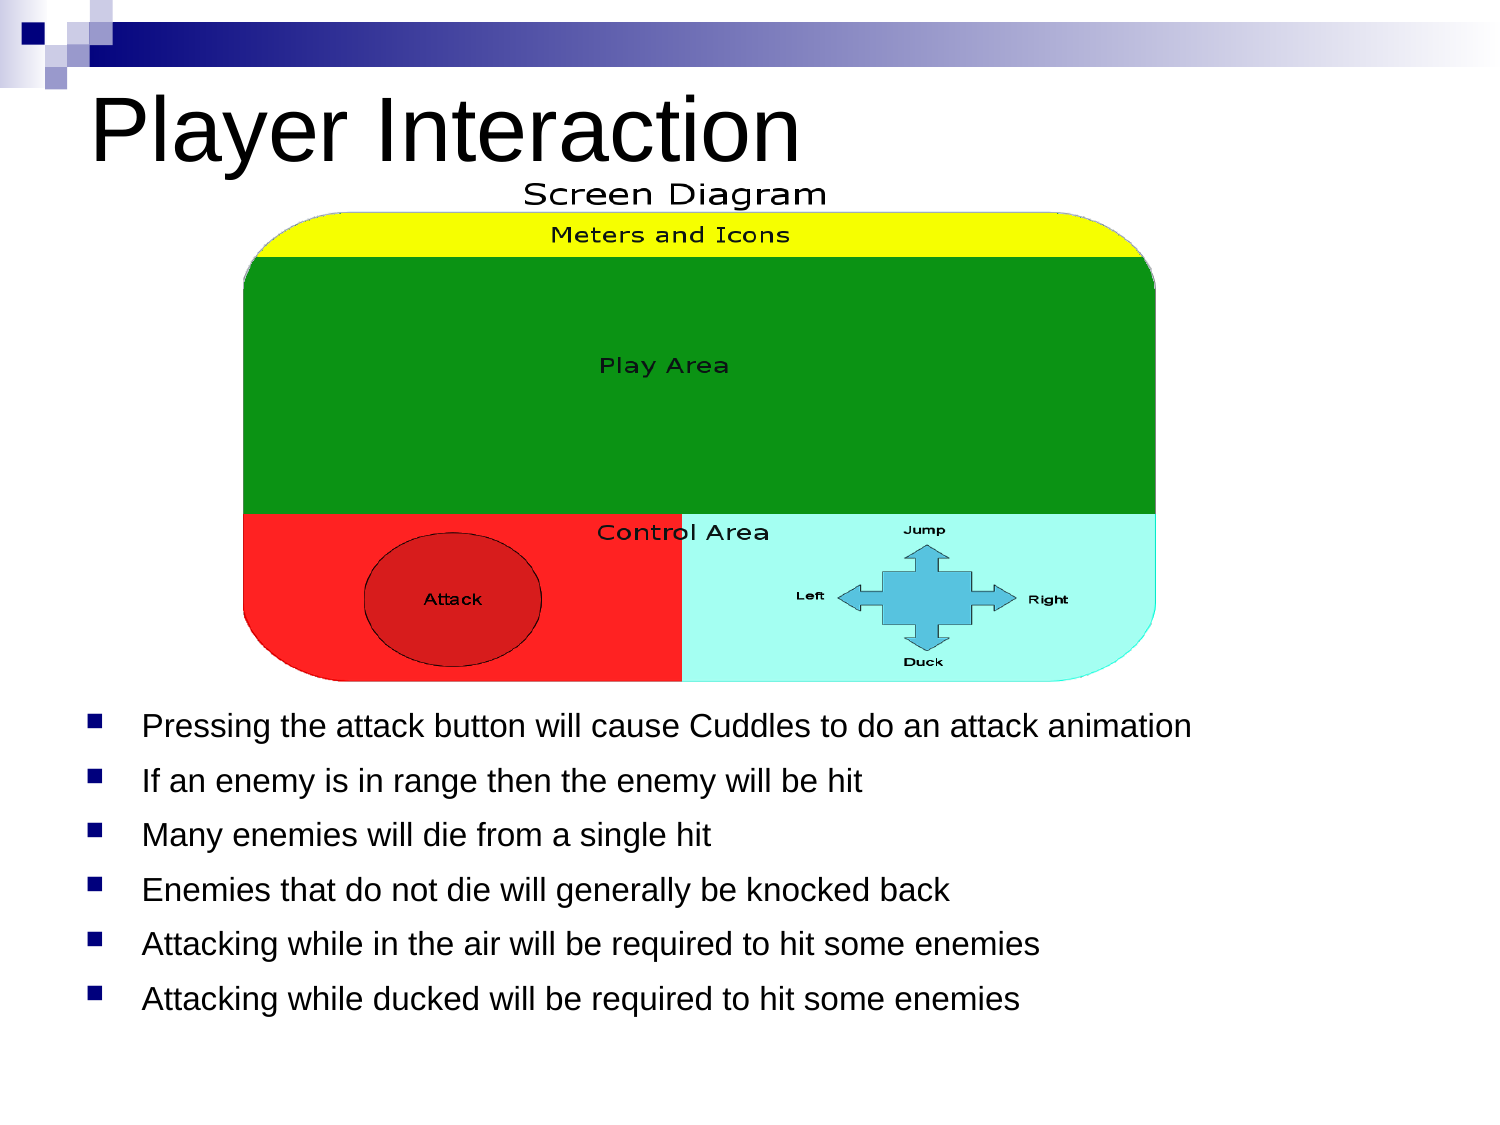

# Player Interaction
Pressing the attack button will cause Cuddles to do an attack animation
If an enemy is in range then the enemy will be hit
Many enemies will die from a single hit
Enemies that do not die will generally be knocked back
Attacking while in the air will be required to hit some enemies
Attacking while ducked will be required to hit some enemies